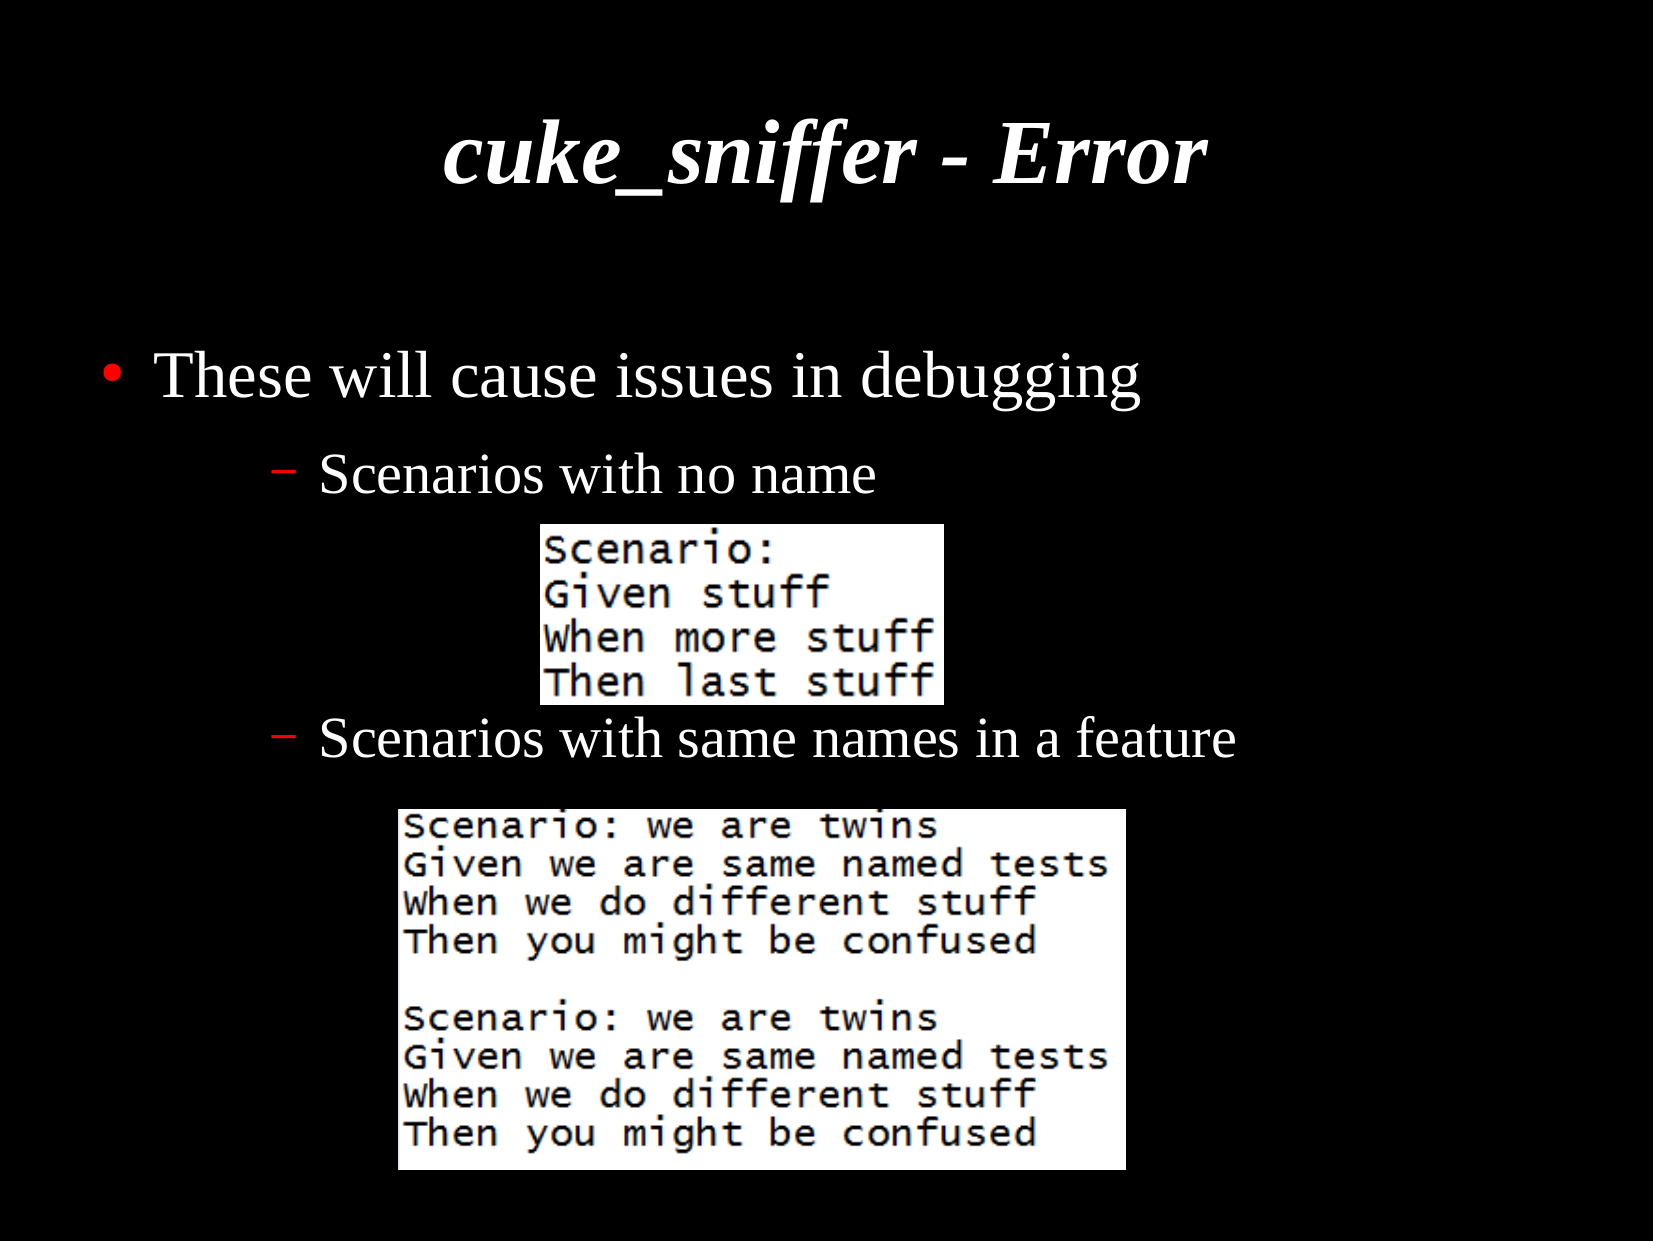

# cuke_sniffer - Error
These will cause issues in debugging
Scenarios with no name
Scenarios with same names in a feature